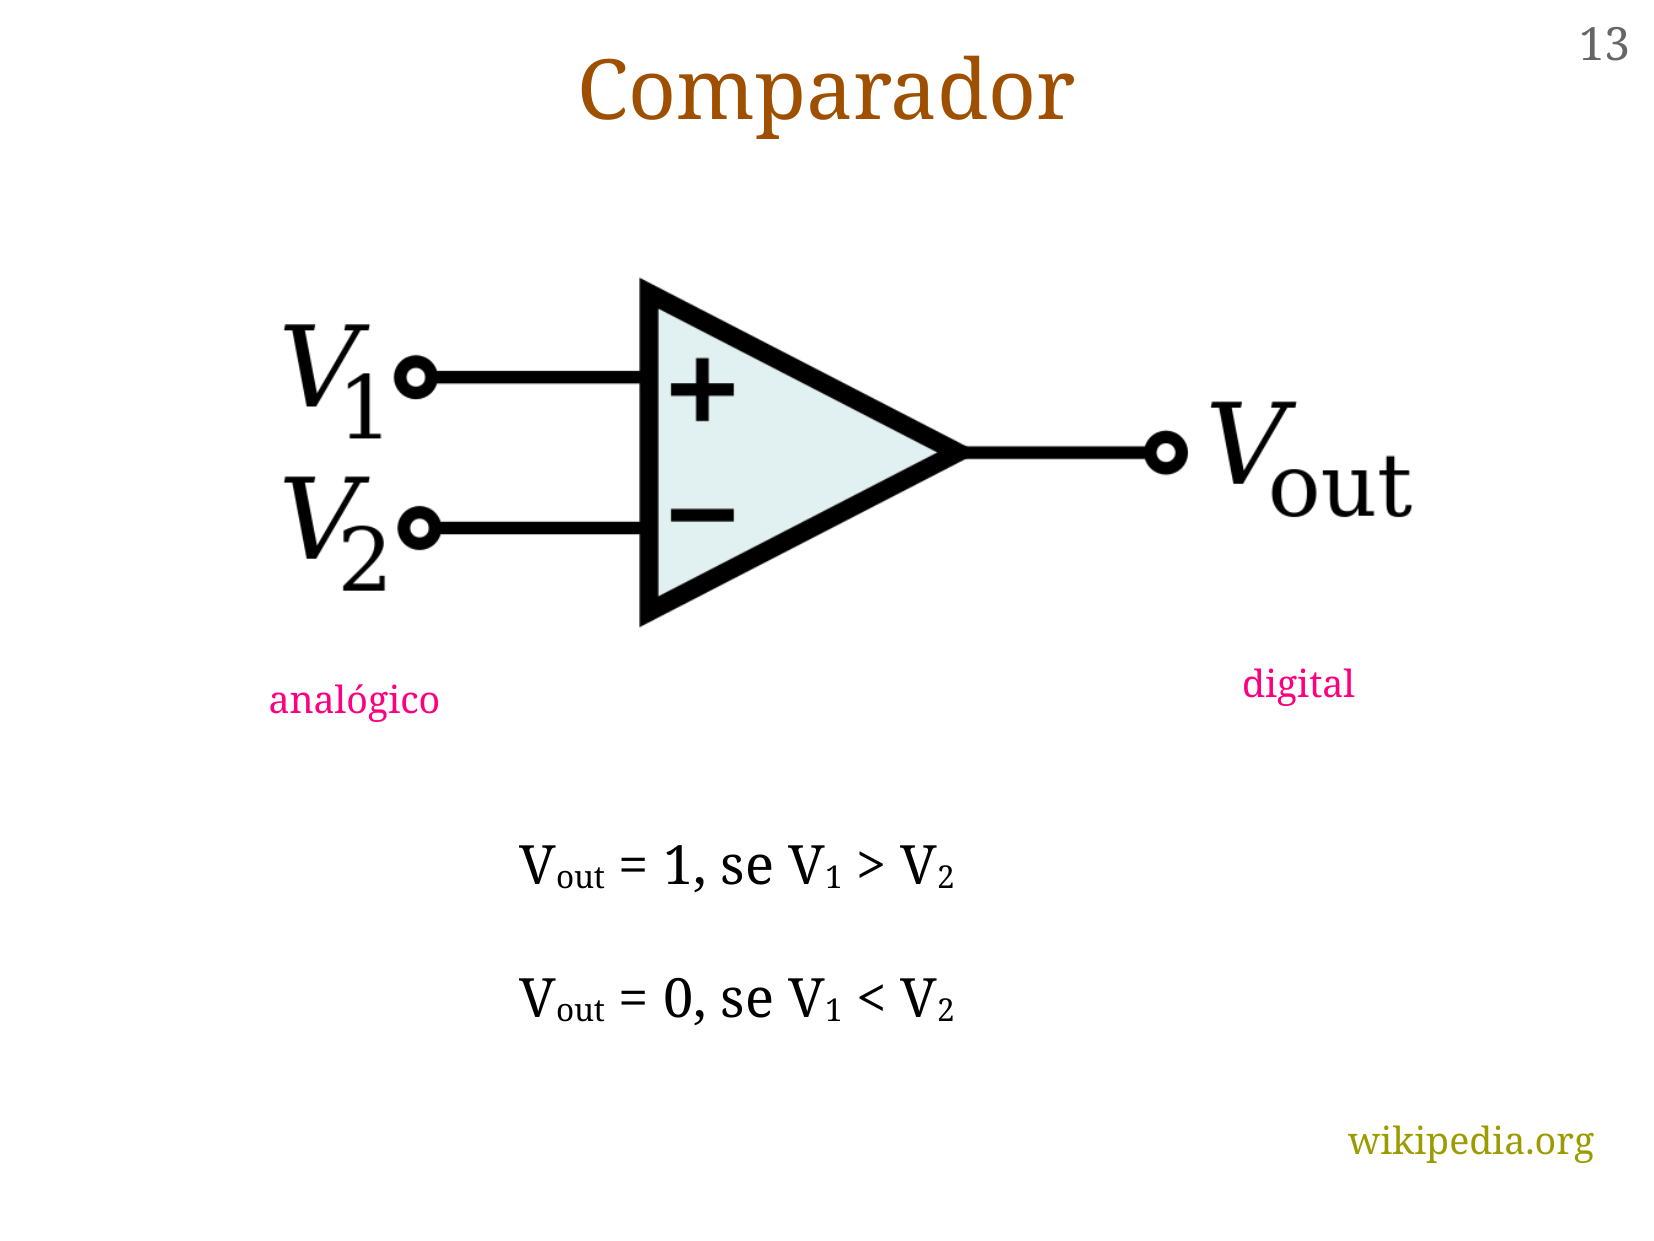

13
Comparador
digital
analógico
# Vout = 1, se V1 > V2
Vout = 0, se V1 < V2
wikipedia.org